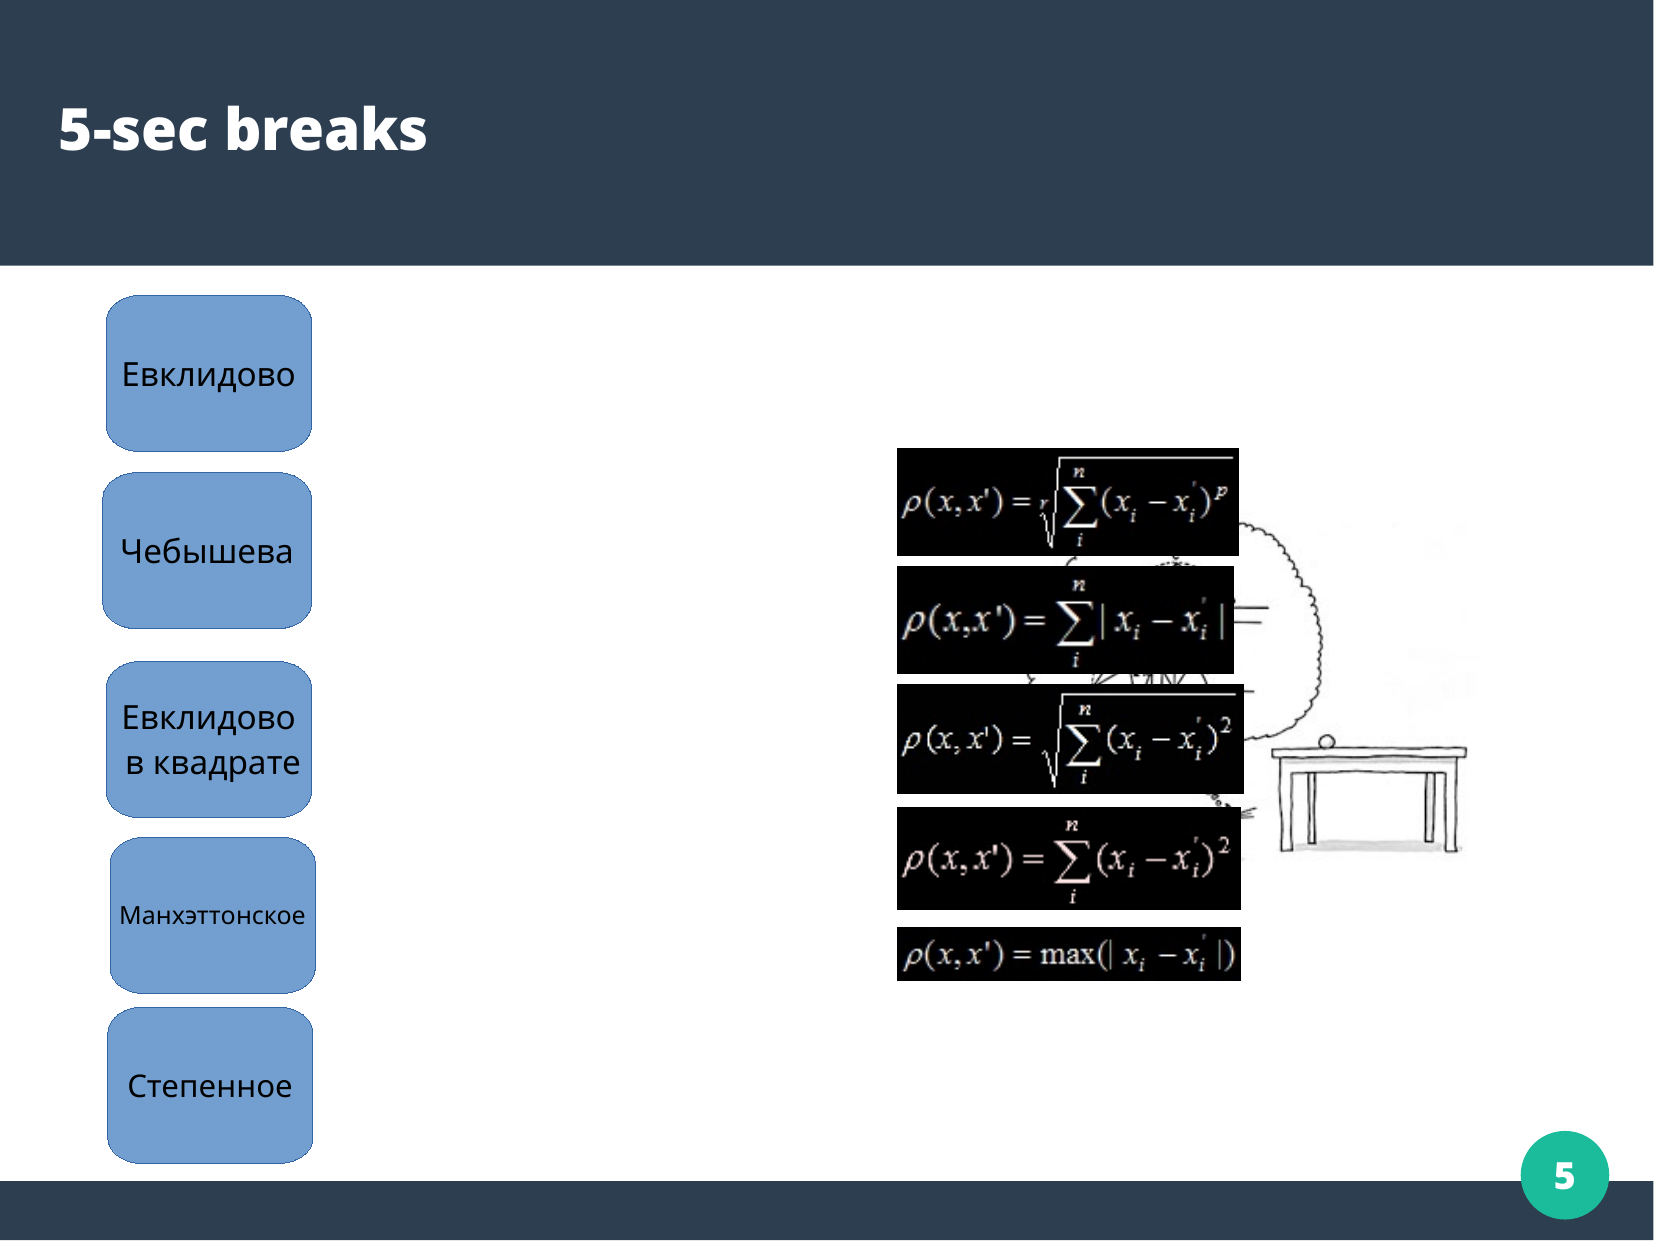

# 5-sec breaks
Евклидово
Чебышева
Евклидово
 в квадрате
Манхэттонское
Степенное
5